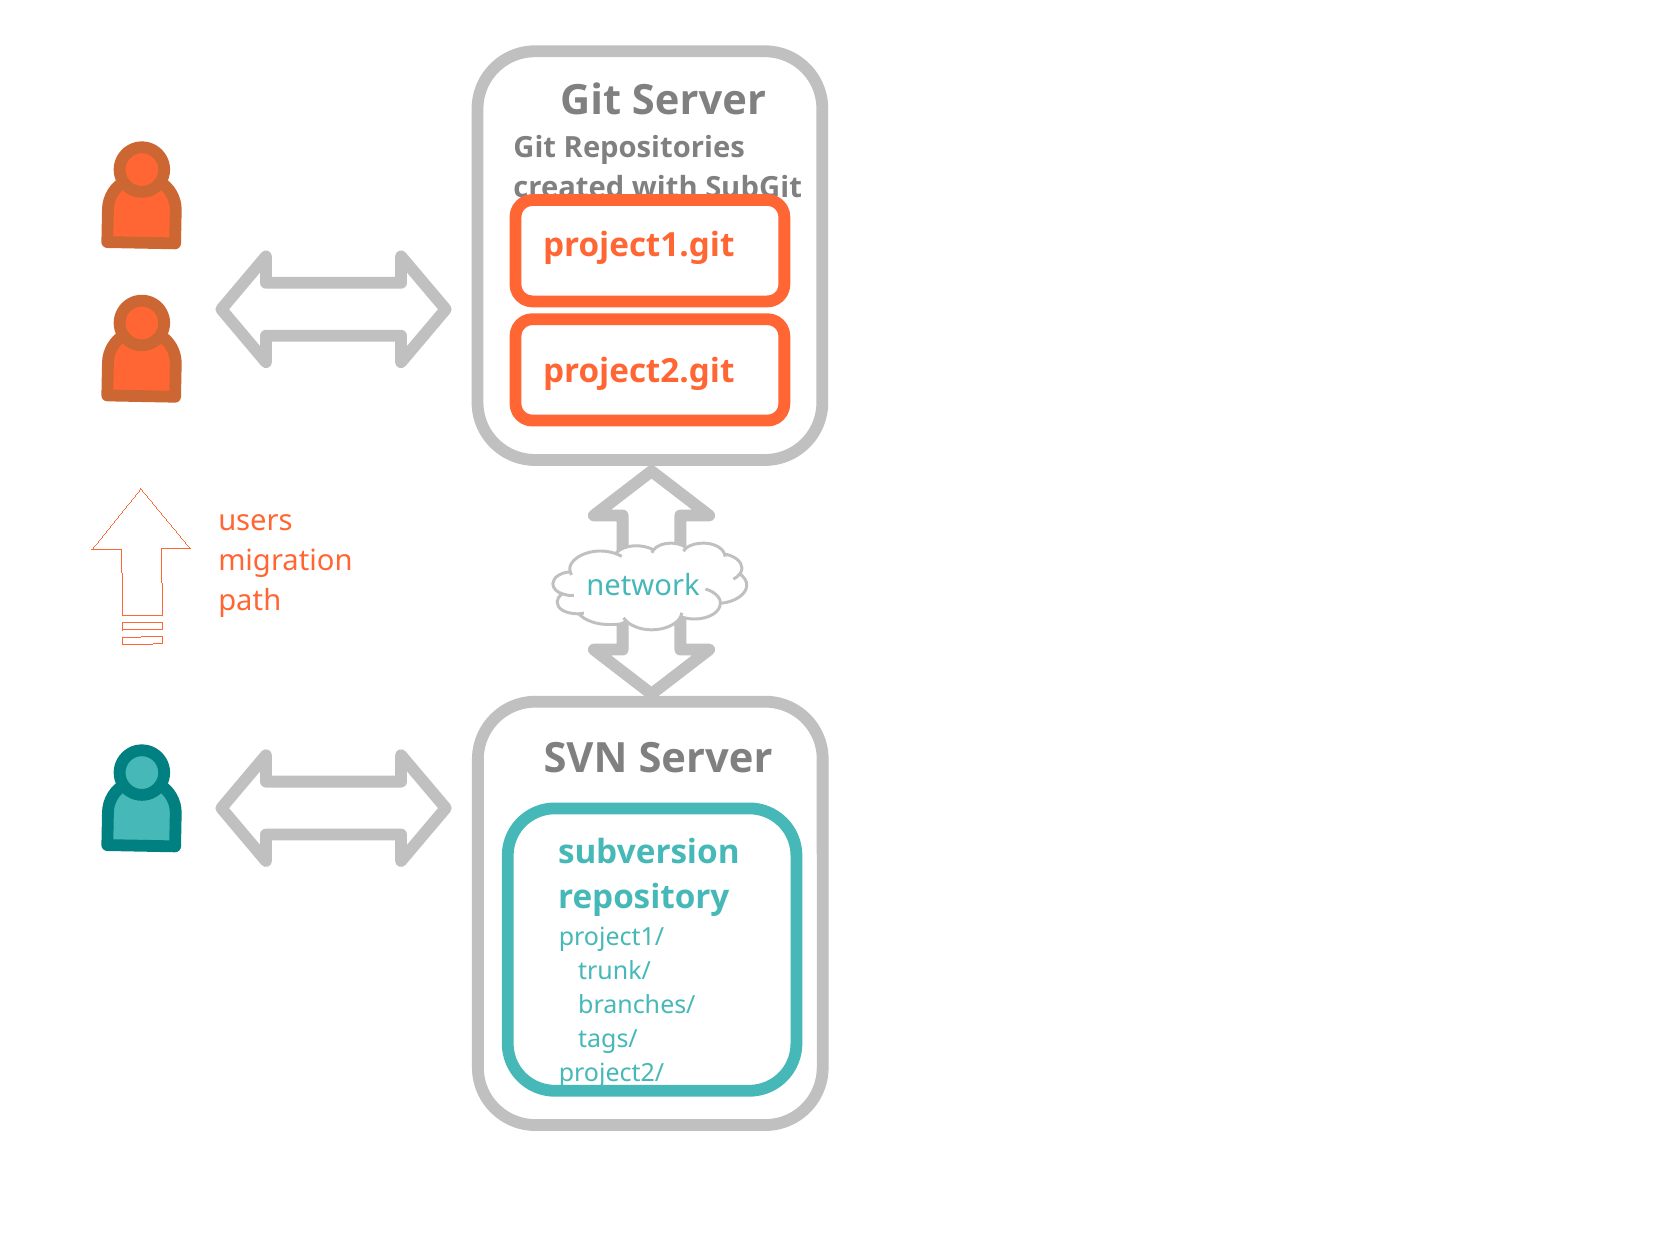

Git Server
Git Repositories
created with SubGit
project1.git
project2.git
users
migration
path
network
SVN Server
subversion
repository
project1/
 trunk/
 branches/
 tags/
project2/